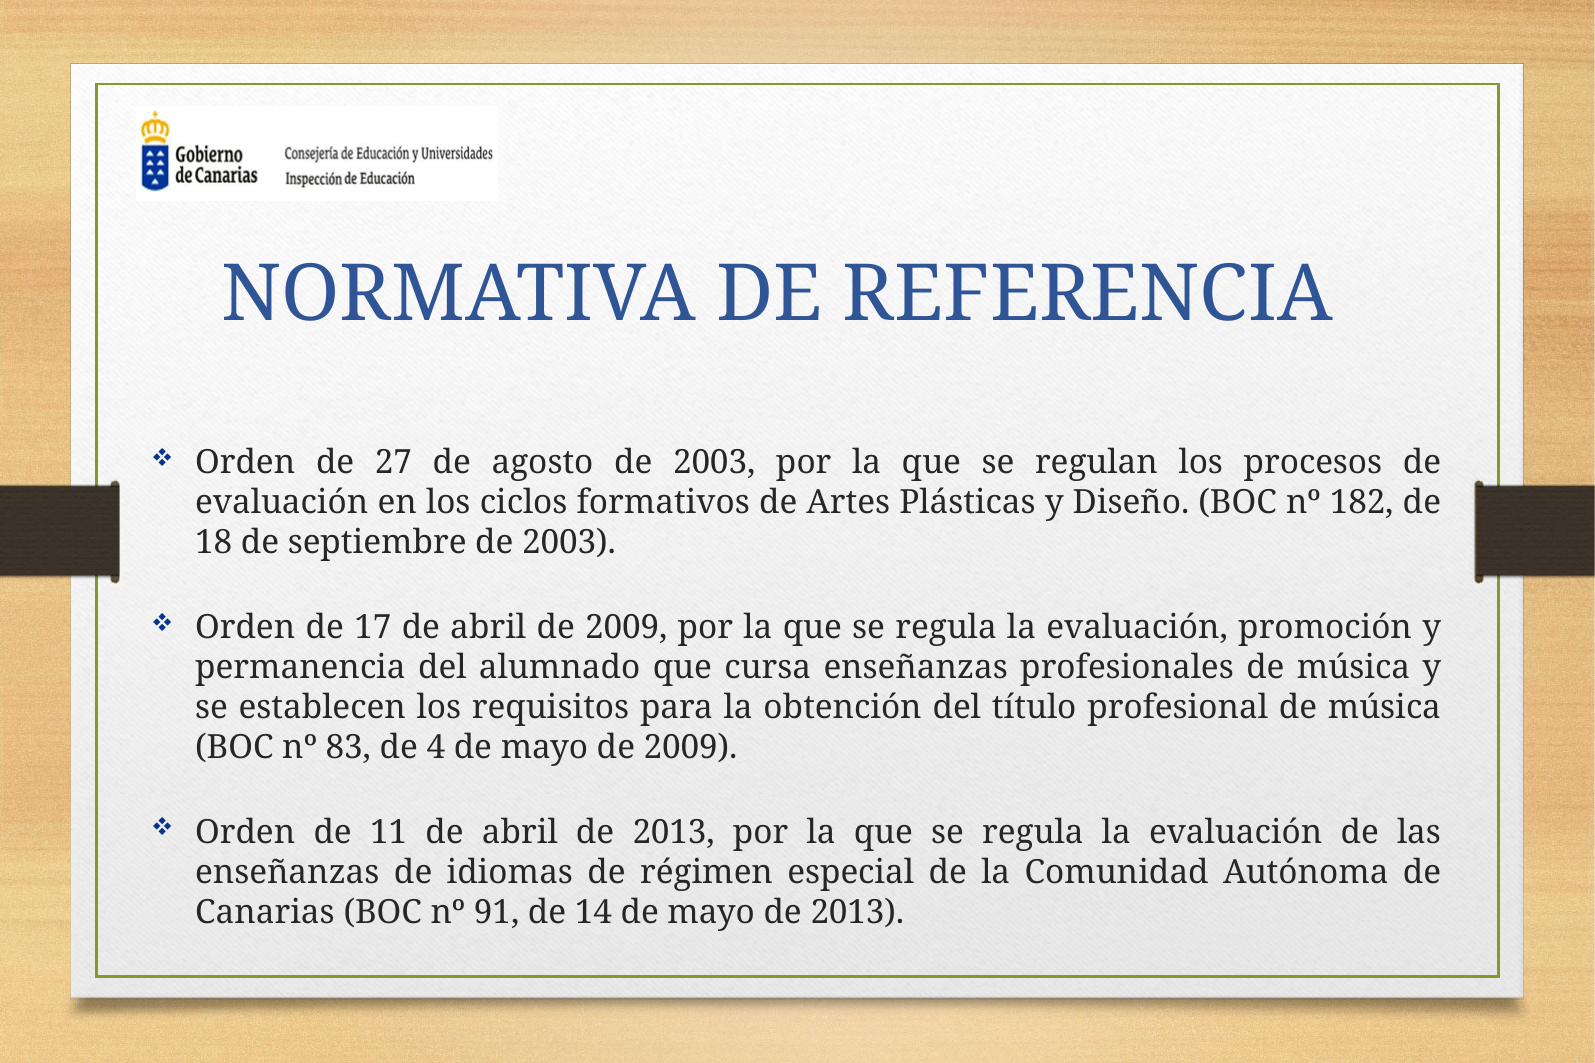

NORMATIVA DE REFERENCIA
Orden de 27 de agosto de 2003, por la que se regulan los procesos de evaluación en los ciclos formativos de Artes Plásticas y Diseño. (BOC nº 182, de 18 de septiembre de 2003).
Orden de 17 de abril de 2009, por la que se regula la evaluación, promoción y permanencia del alumnado que cursa enseñanzas profesionales de música y se establecen los requisitos para la obtención del título profesional de música (BOC nº 83, de 4 de mayo de 2009).
Orden de 11 de abril de 2013, por la que se regula la evaluación de las enseñanzas de idiomas de régimen especial de la Comunidad Autónoma de Canarias (BOC nº 91, de 14 de mayo de 2013).